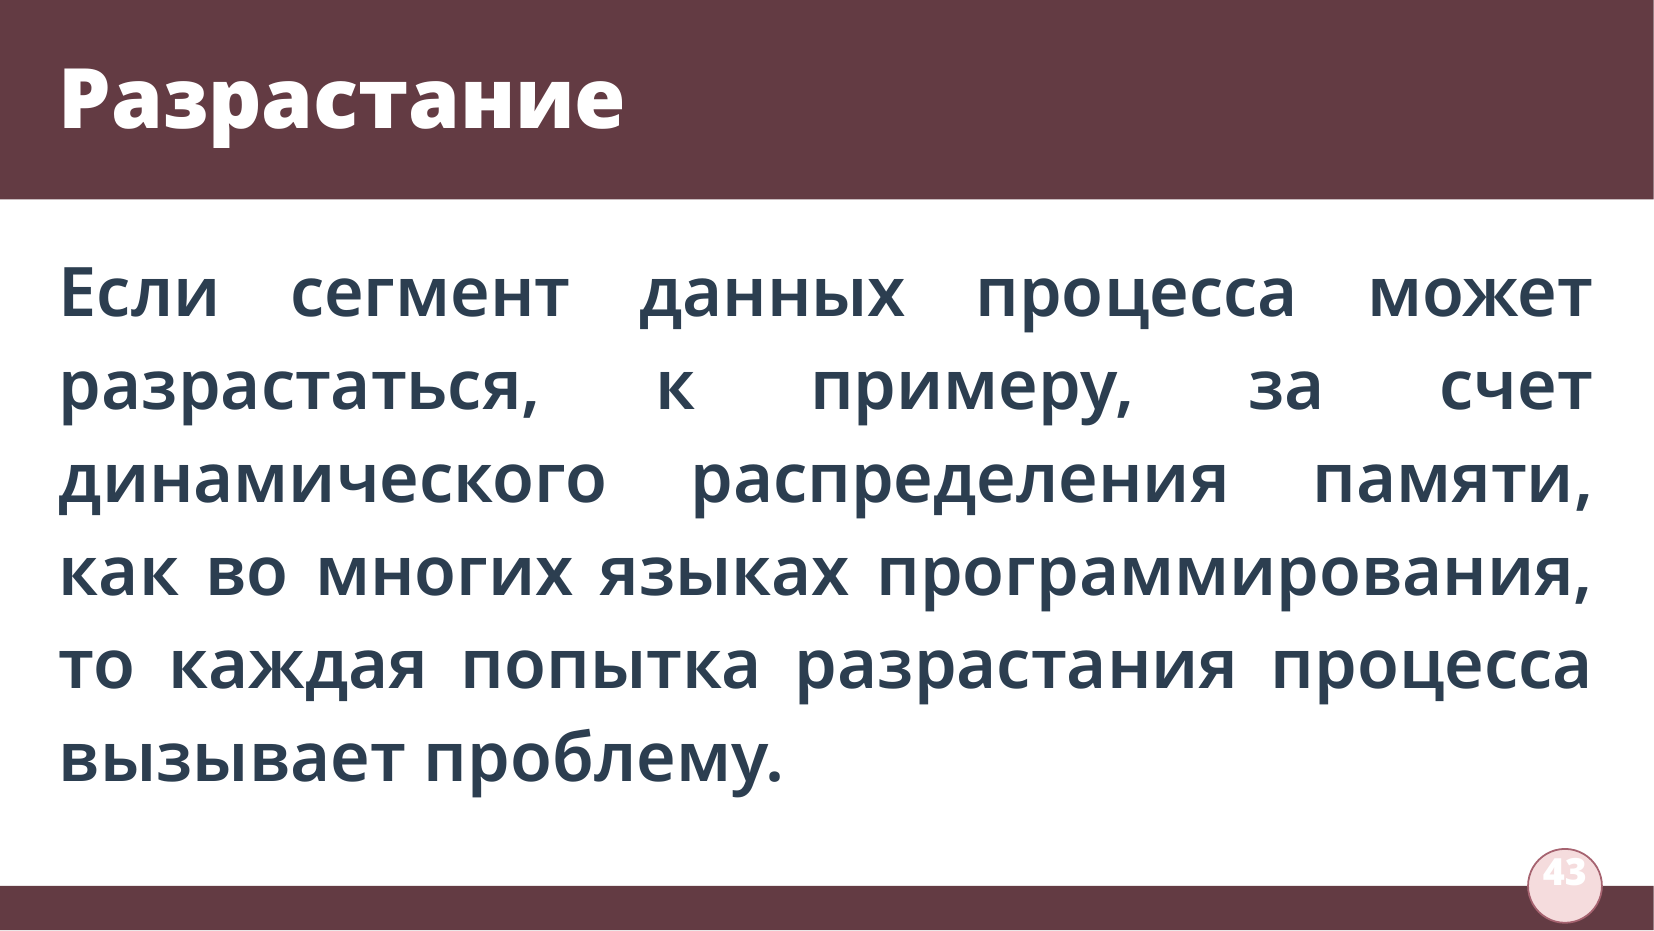

# Разрастание
Если сегмент данных процесса может разрастаться, к примеру, за счет динамического распределения памяти, как во многих языках программирования, то каждая попытка разрастания процесса вызывает проблему.